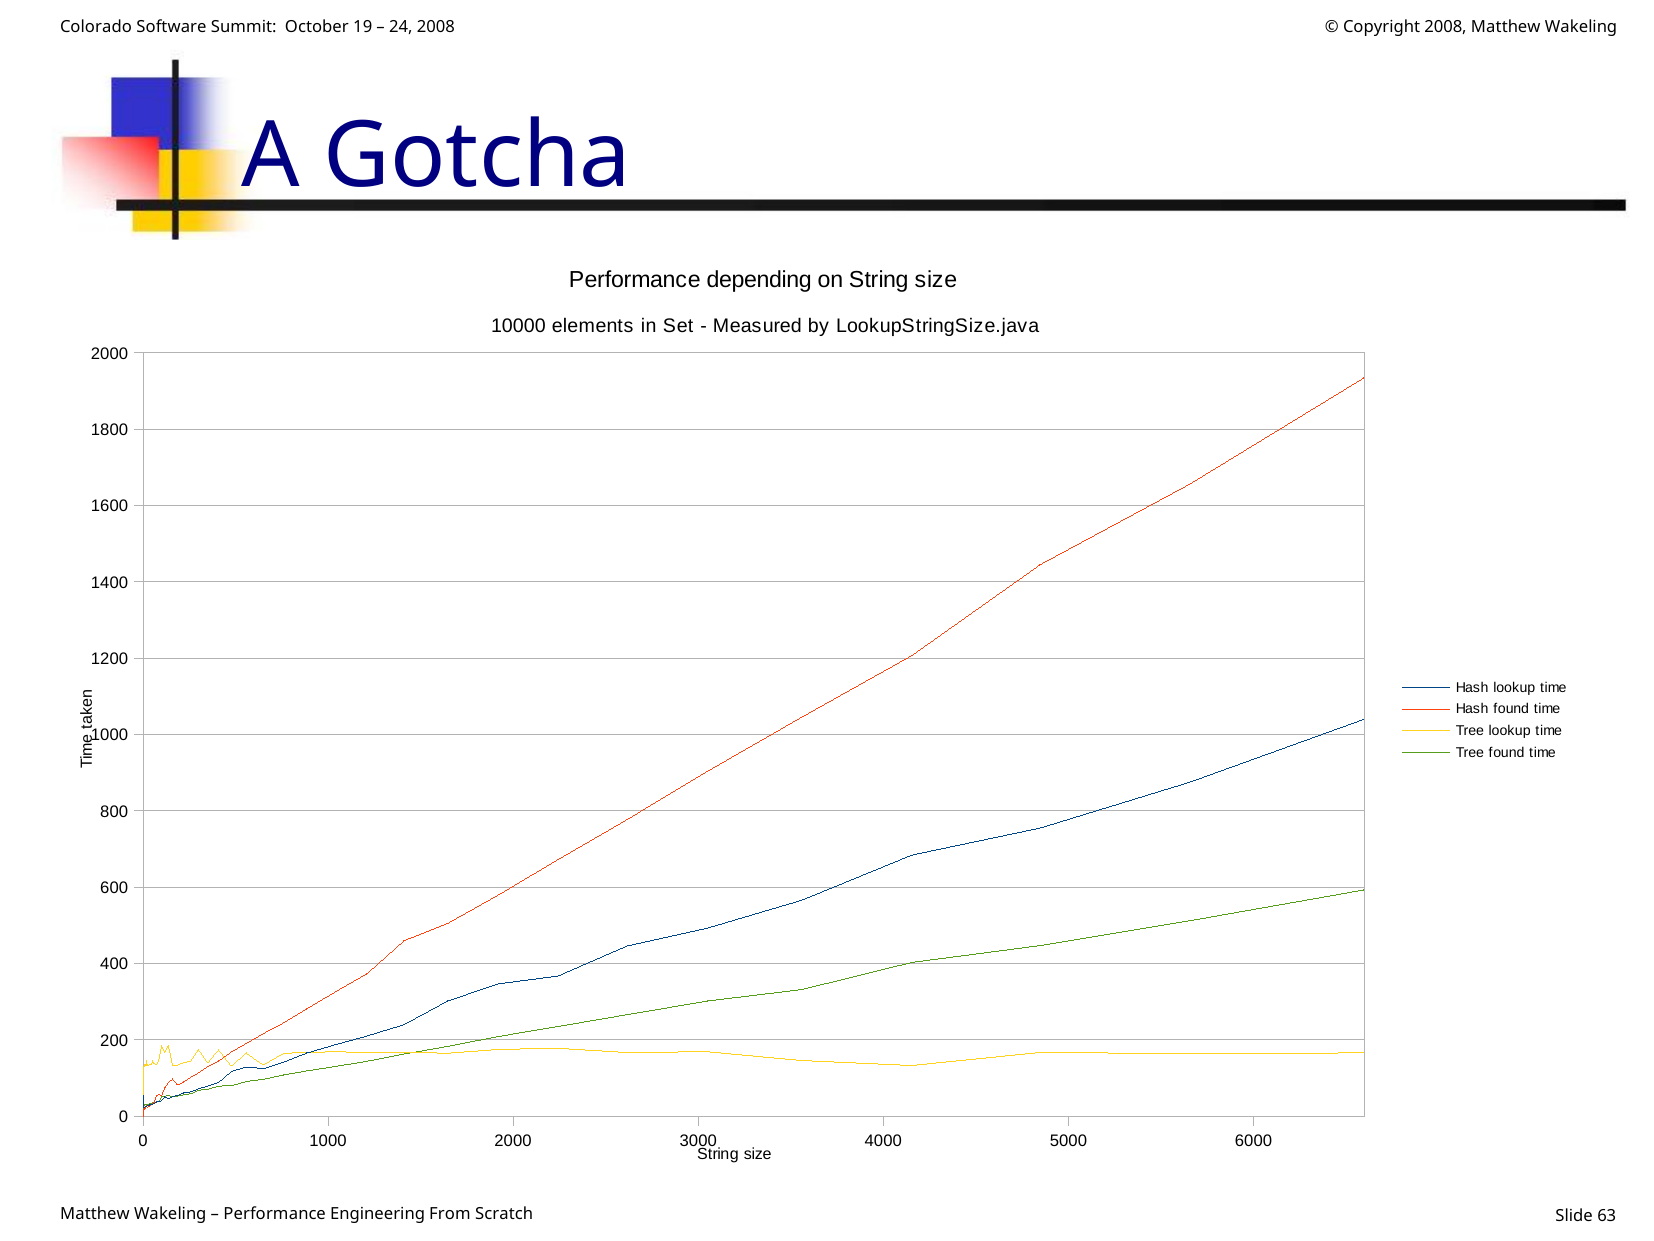

# A Gotcha
### Chart: Performance depending on String size
10000 elements in Set - Measured by LookupStringSize.java
| Category | Hash lookup time | Hash found time | Tree lookup time | Tree found time |
|---|---|---|---|---|